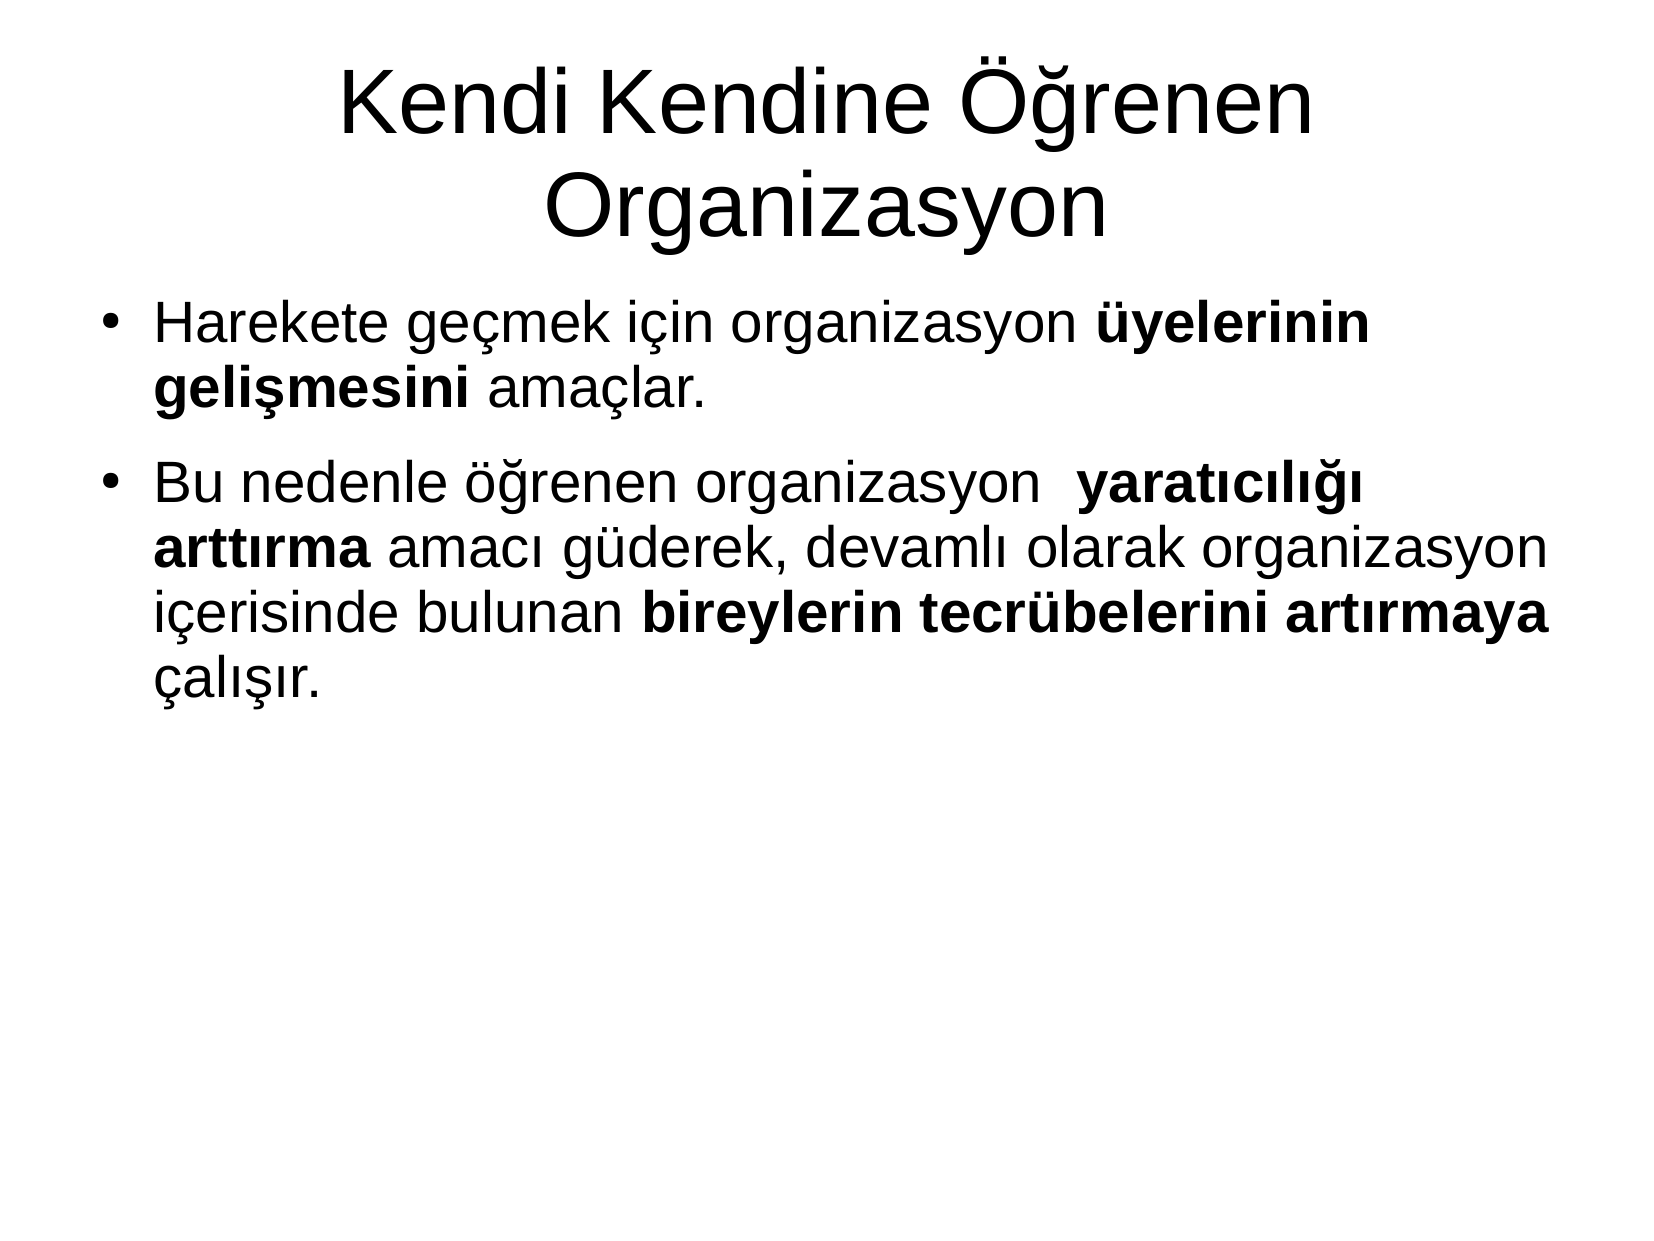

# Kendi Kendine Öğrenen Organizasyon
Harekete geçmek için organizasyon üyelerinin gelişmesini amaçlar.
Bu nedenle öğrenen organizasyon yaratıcılığı arttırma amacı güderek, devamlı olarak organizasyon içerisinde bulunan bireylerin tecrübelerini artırmaya çalışır.